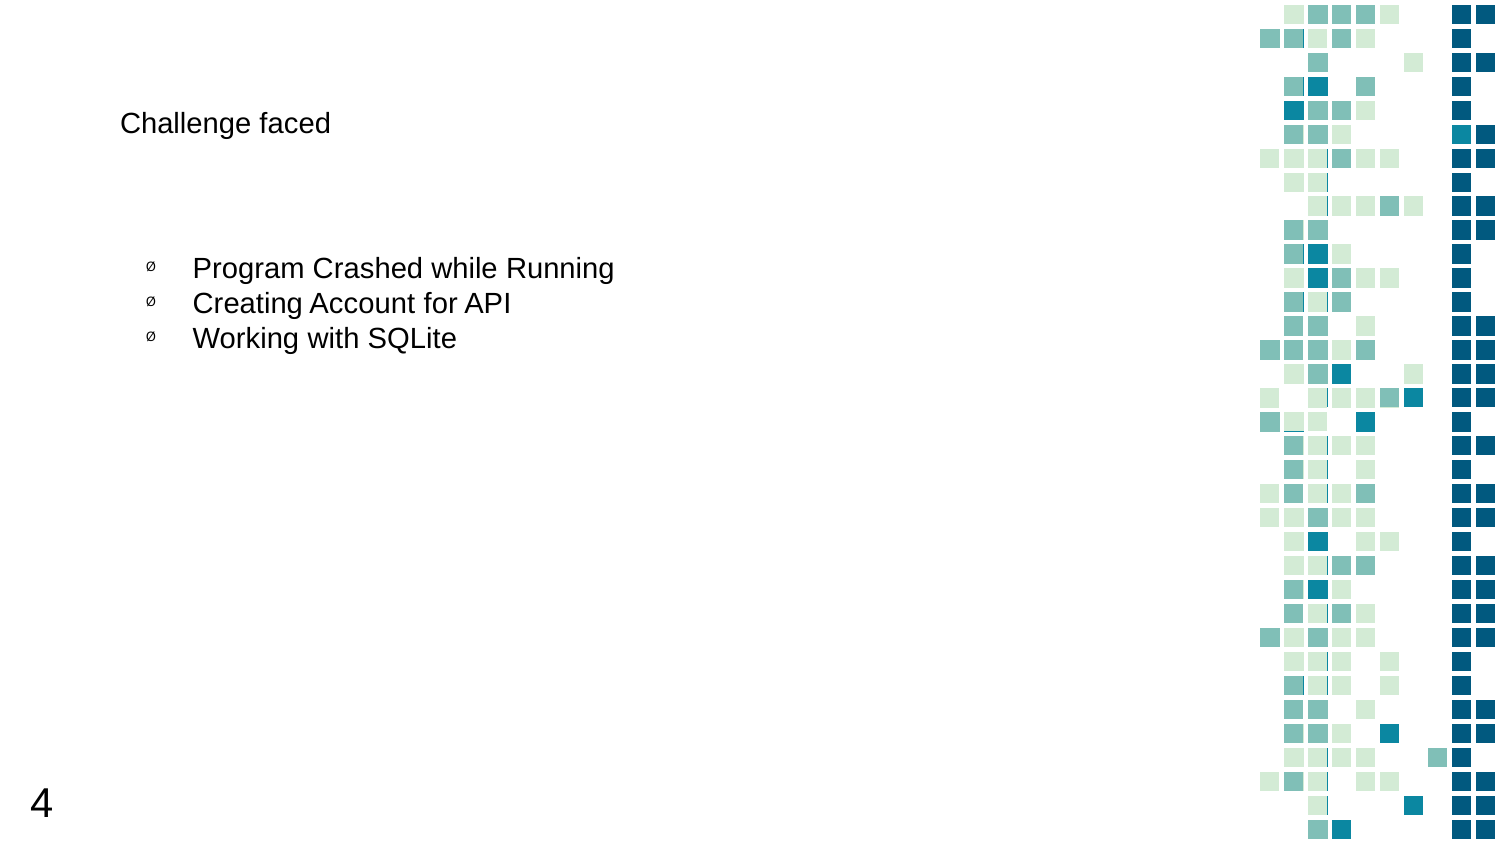

# Challenge faced
Program Crashed while Running
Creating Account for API
Working with SQLite